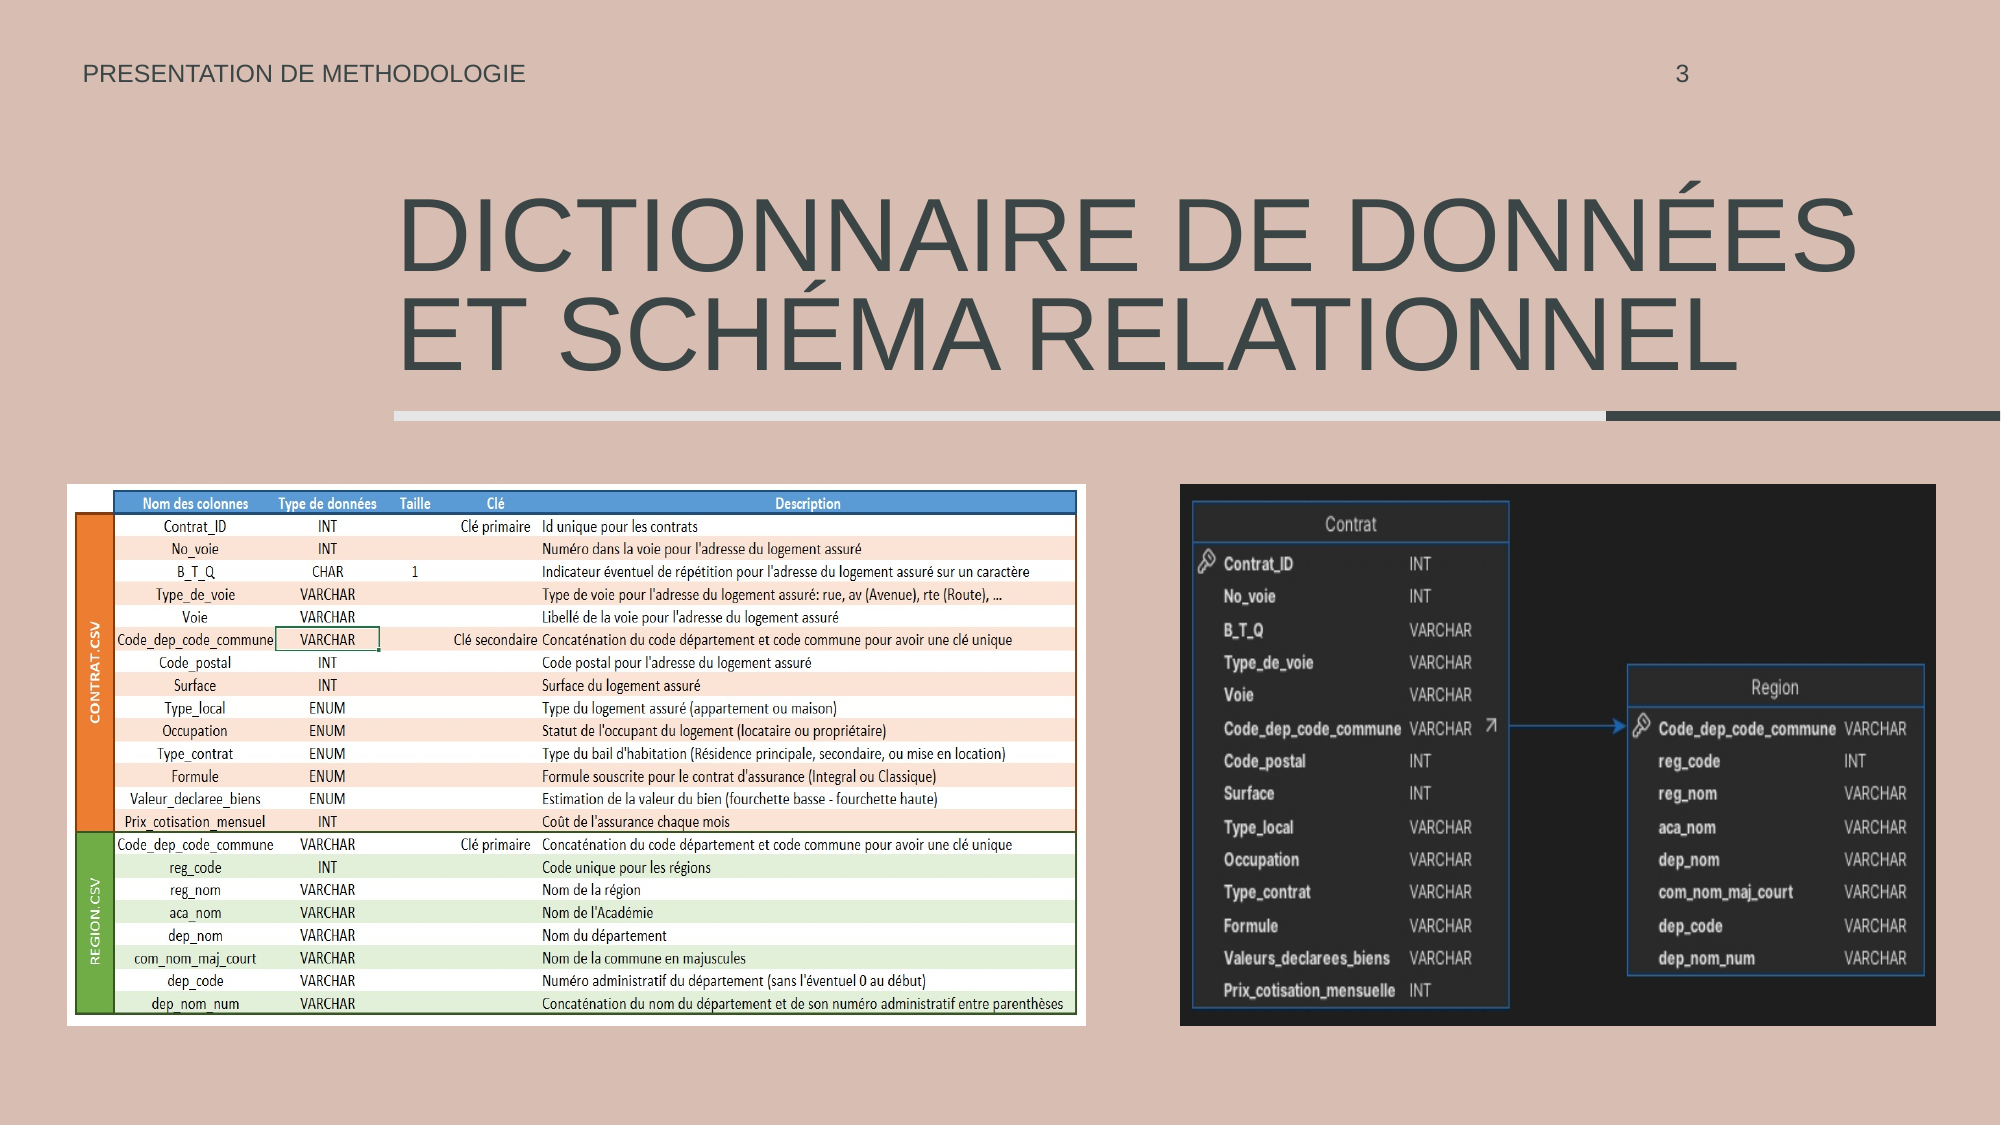

PRESENTATION DE METHODOLOGIE
# Dictionnaire de données ET Schéma relationnel